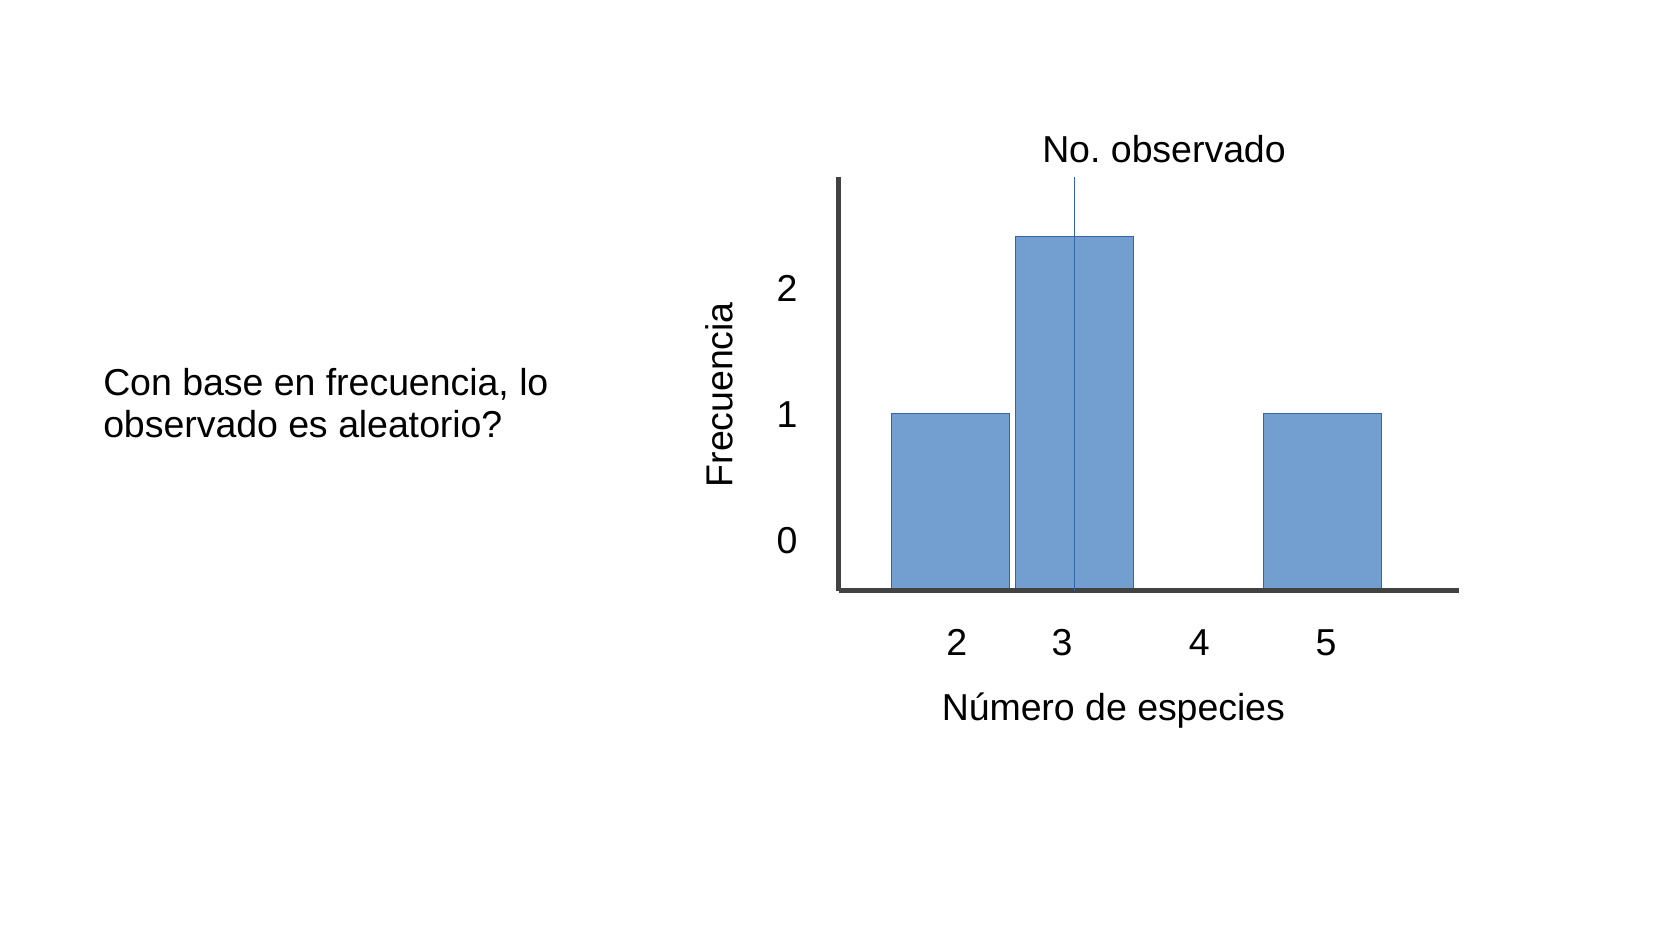

No. observado
2
1
0
Frecuencia
Con base en frecuencia, lo observado es aleatorio?
2	 3		 4		5
Número de especies